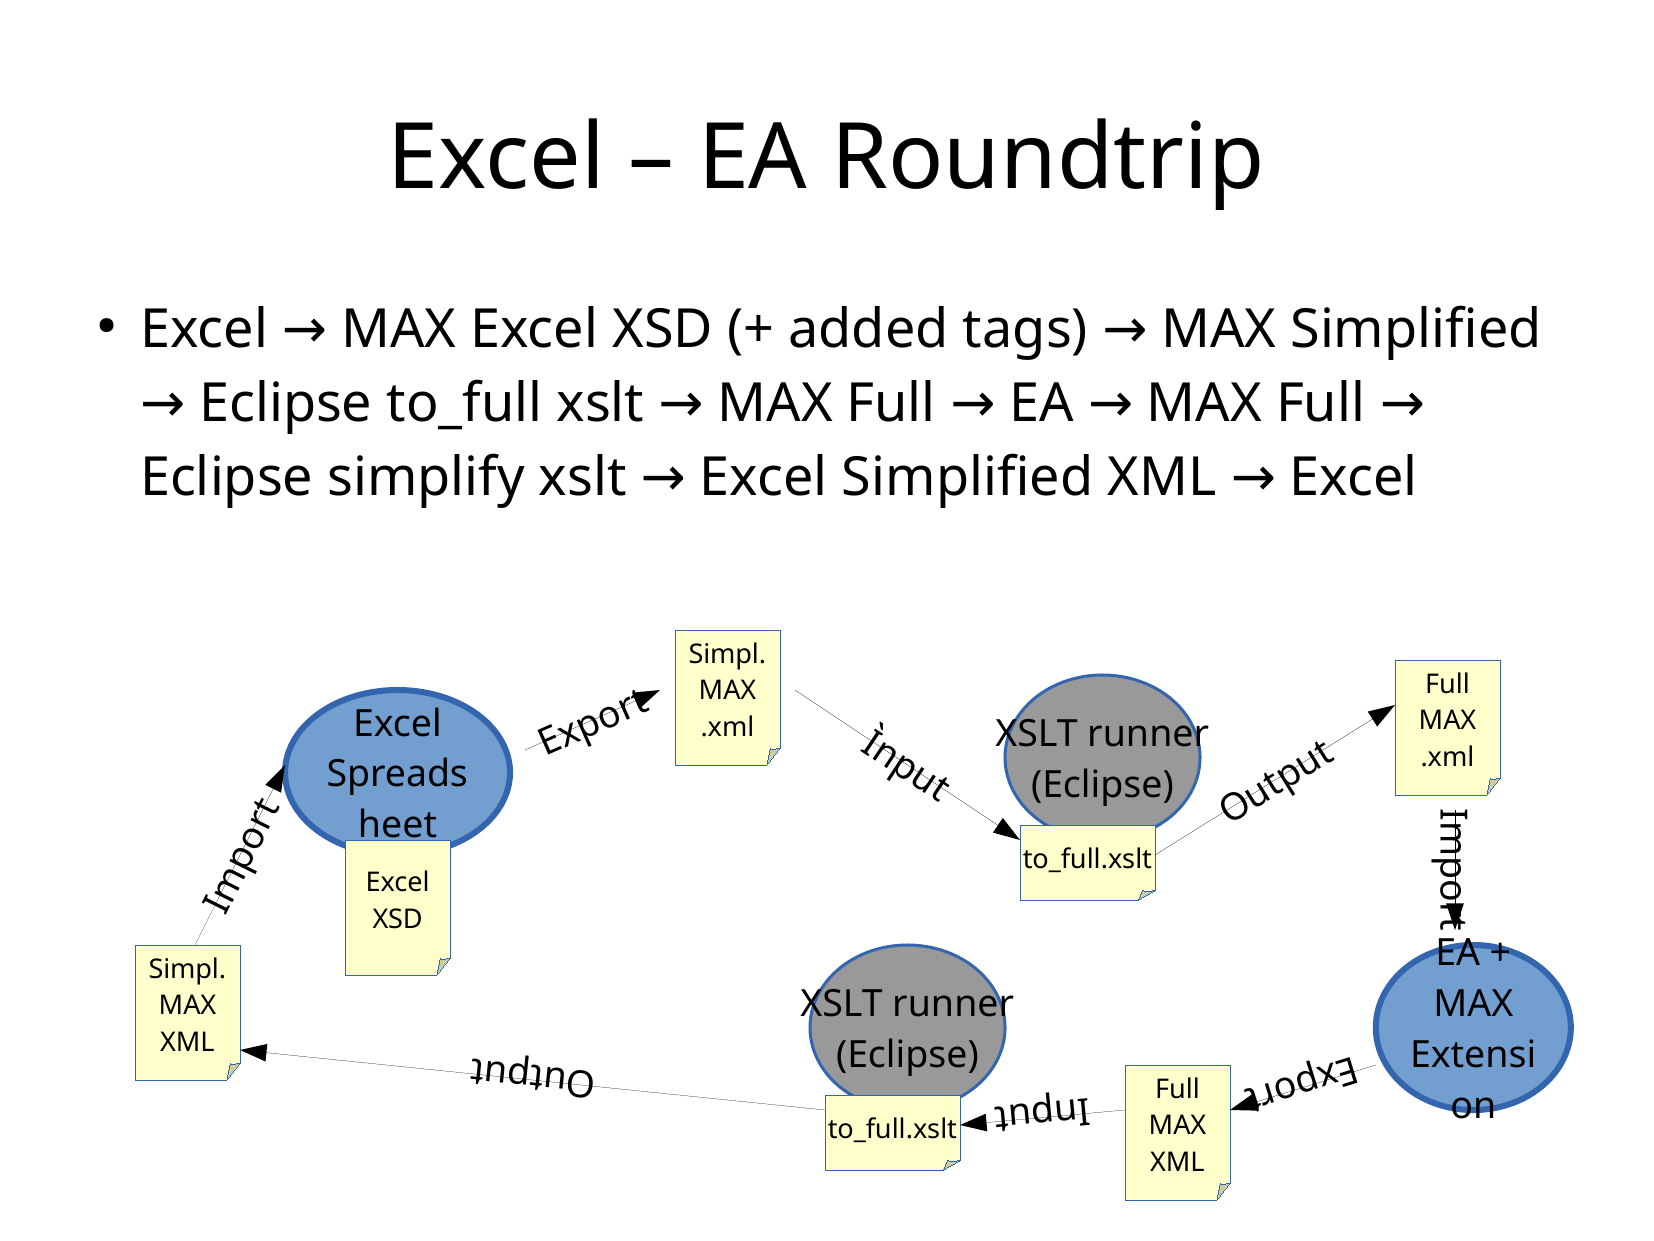

# Excel – EA Roundtrip
Excel → MAX Excel XSD (+ added tags) → MAX Simplified → Eclipse to_full xslt → MAX Full → EA → MAX Full → Eclipse simplify xslt → Excel Simplified XML → Excel
Simpl.
MAX
.xml
Full
MAX
.xml
XSLT runner
(Eclipse)
Excel Spreadsheet
Export
Ìnput
Output
Import
Import
to_full.xslt
Excel
XSD
Simpl.
MAX
XML
XSLT runner
(Eclipse)
EA + MAX Extension
Output
Full
MAX
XML
Export
to_full.xslt
Input